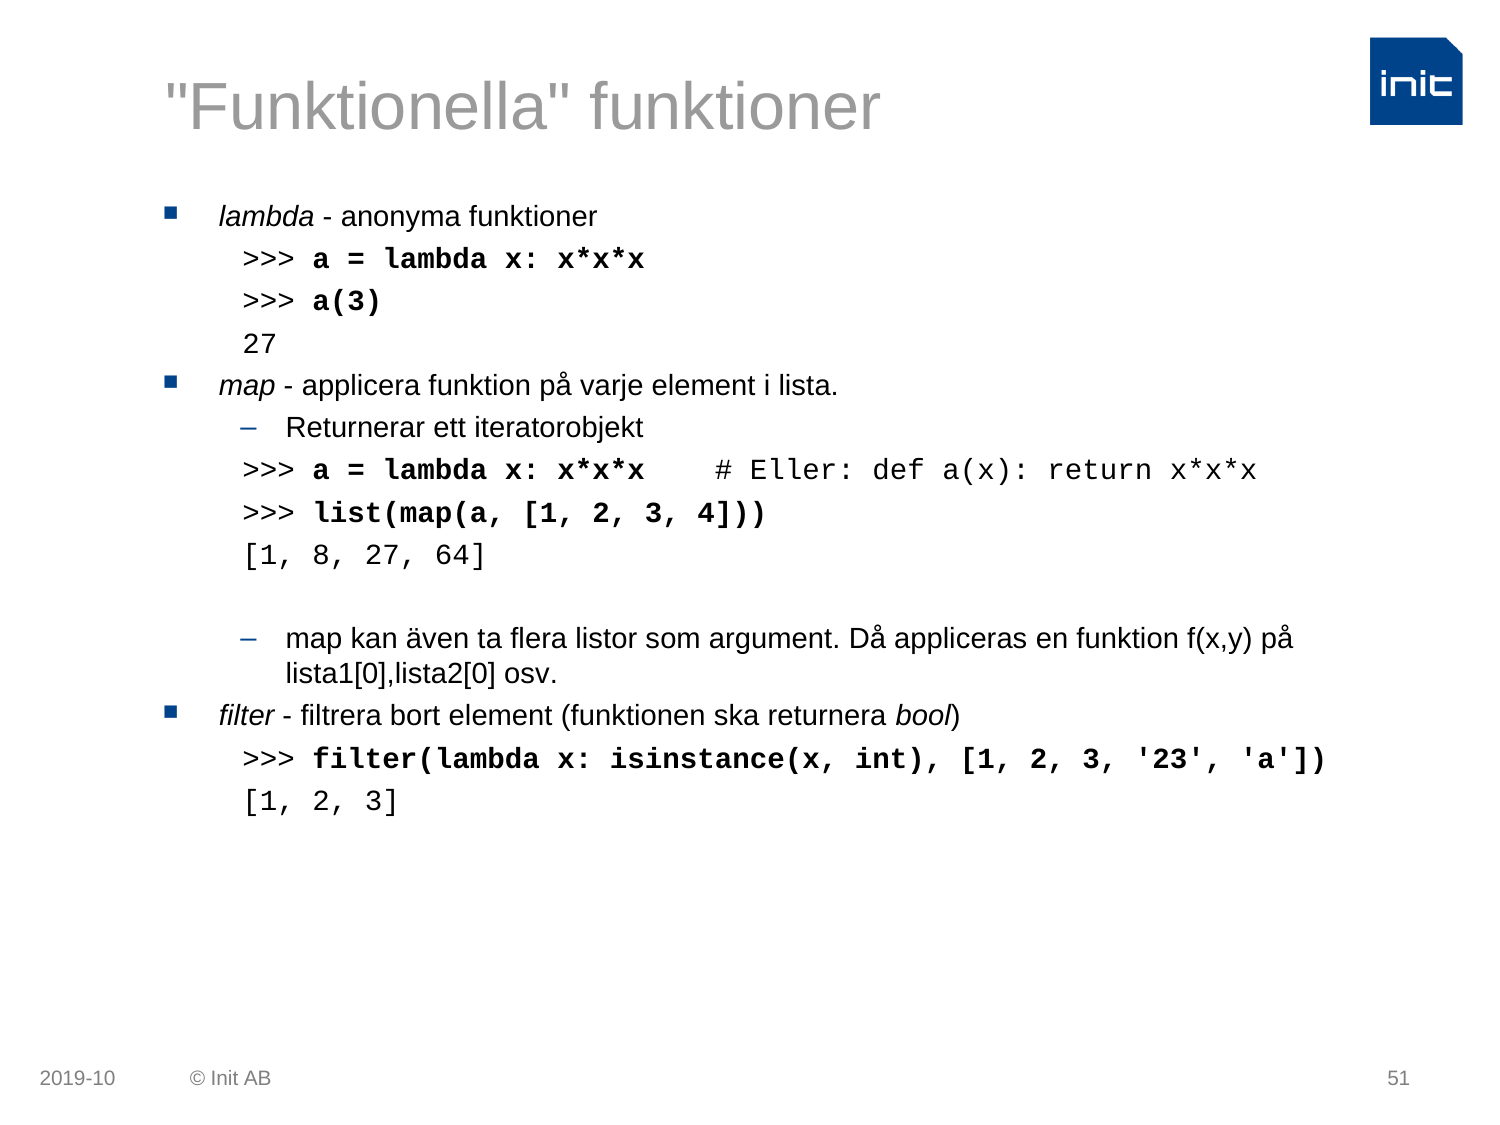

"Funktionella" funktioner
lambda - anonyma funktioner
>>> a = lambda x: x*x*x
>>> a(3)
27
map - applicera funktion på varje element i lista.
Returnerar ett iteratorobjekt
>>> a = lambda x: x*x*x # Eller: def a(x): return x*x*x
>>> list(map(a, [1, 2, 3, 4]))
[1, 8, 27, 64]
map kan även ta flera listor som argument. Då appliceras en funktion f(x,y) på lista1[0],lista2[0] osv.
filter - filtrera bort element (funktionen ska returnera bool)
>>> filter(lambda x: isinstance(x, int), [1, 2, 3, '23', 'a'])
[1, 2, 3]
2019-10
© Init AB